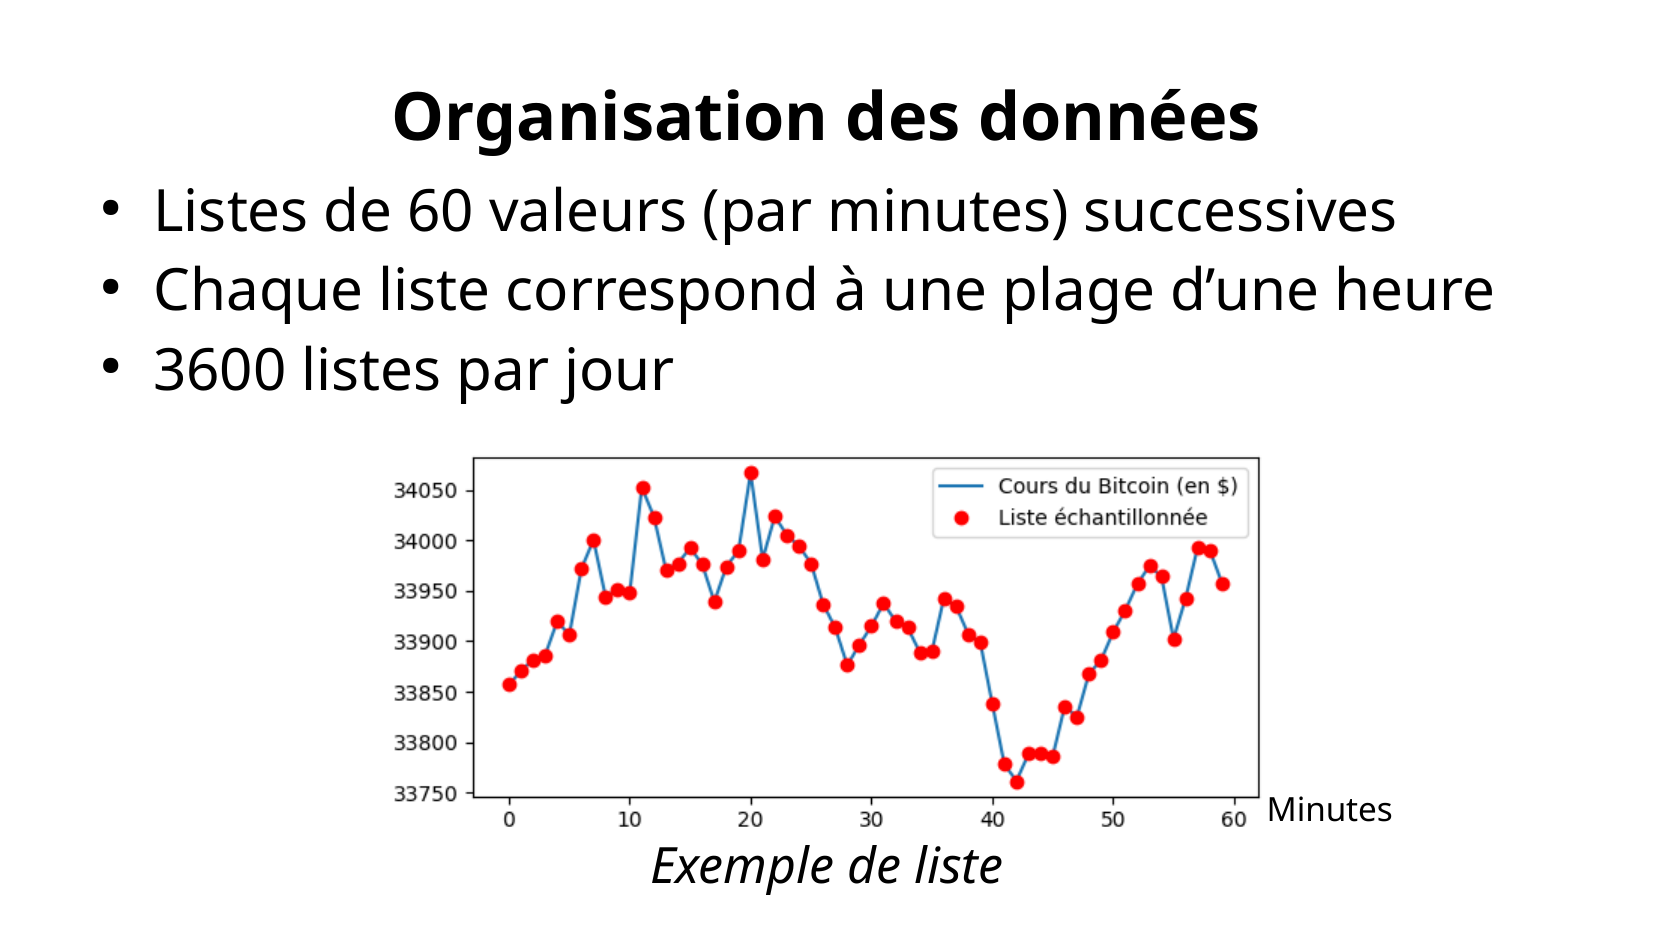

# Organisation des données
Listes de 60 valeurs (par minutes) successives
Chaque liste correspond à une plage d’une heure
3600 listes par jour
Minutes
Exemple de liste